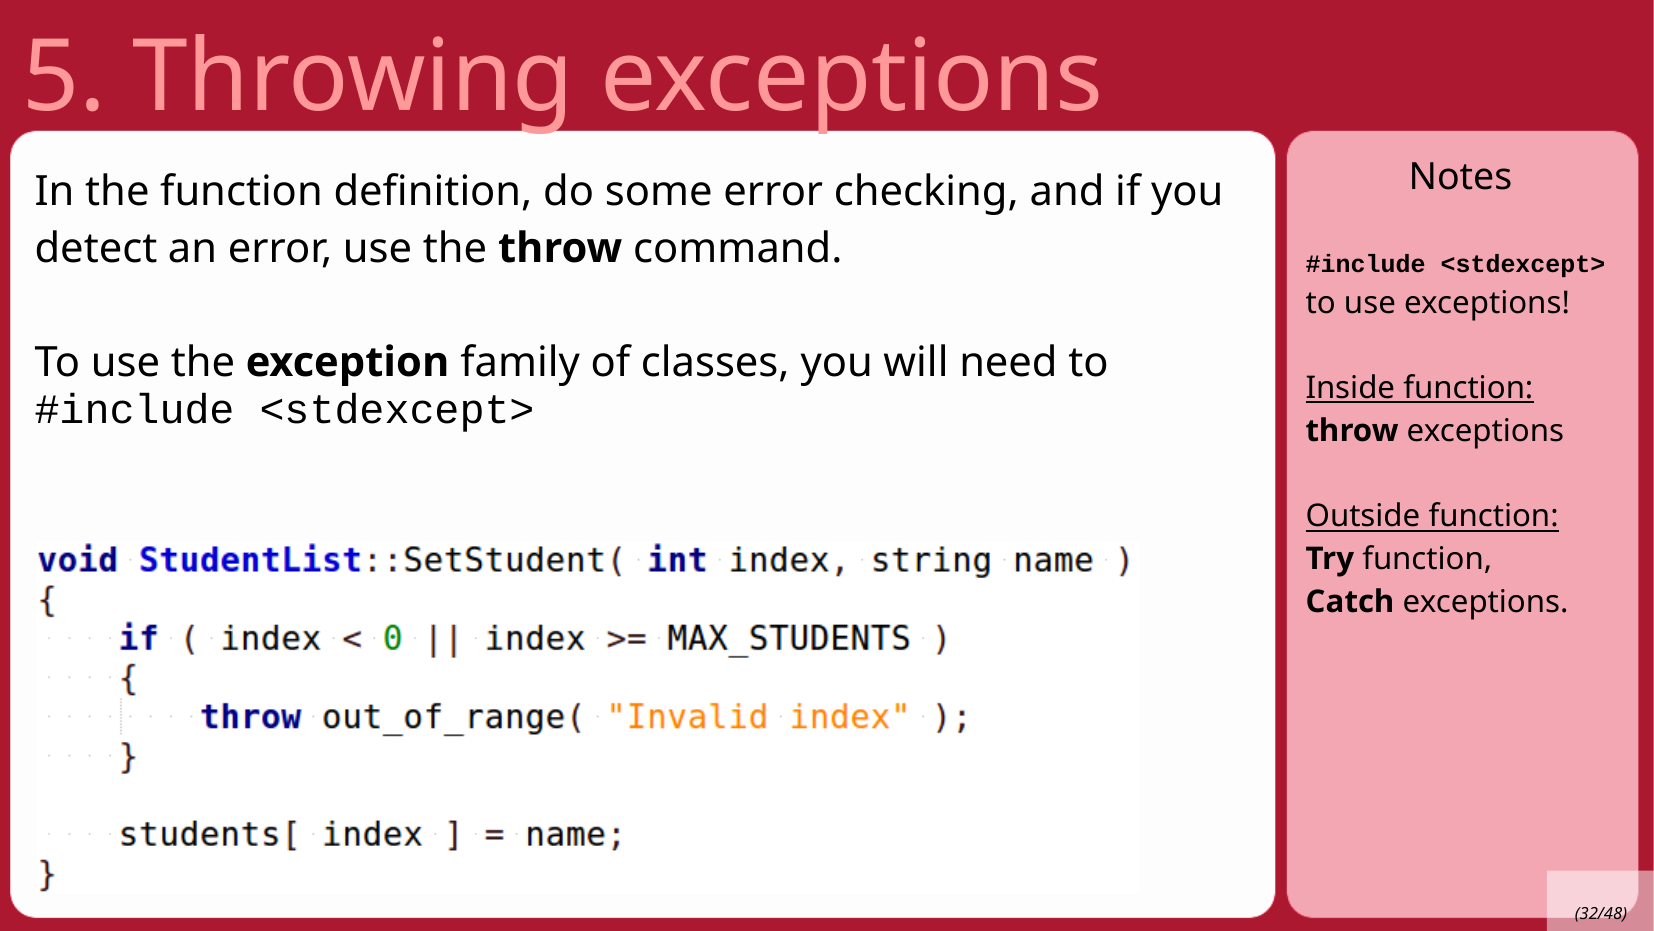

# 5. Throwing exceptions
Notes
#include <stdexcept>
to use exceptions!
Inside function:
throw exceptions
Outside function:
Try function,
Catch exceptions.
In the function definition, do some error checking, and if you detect an error, use the throw command.
To use the exception family of classes, you will need to
#include <stdexcept>